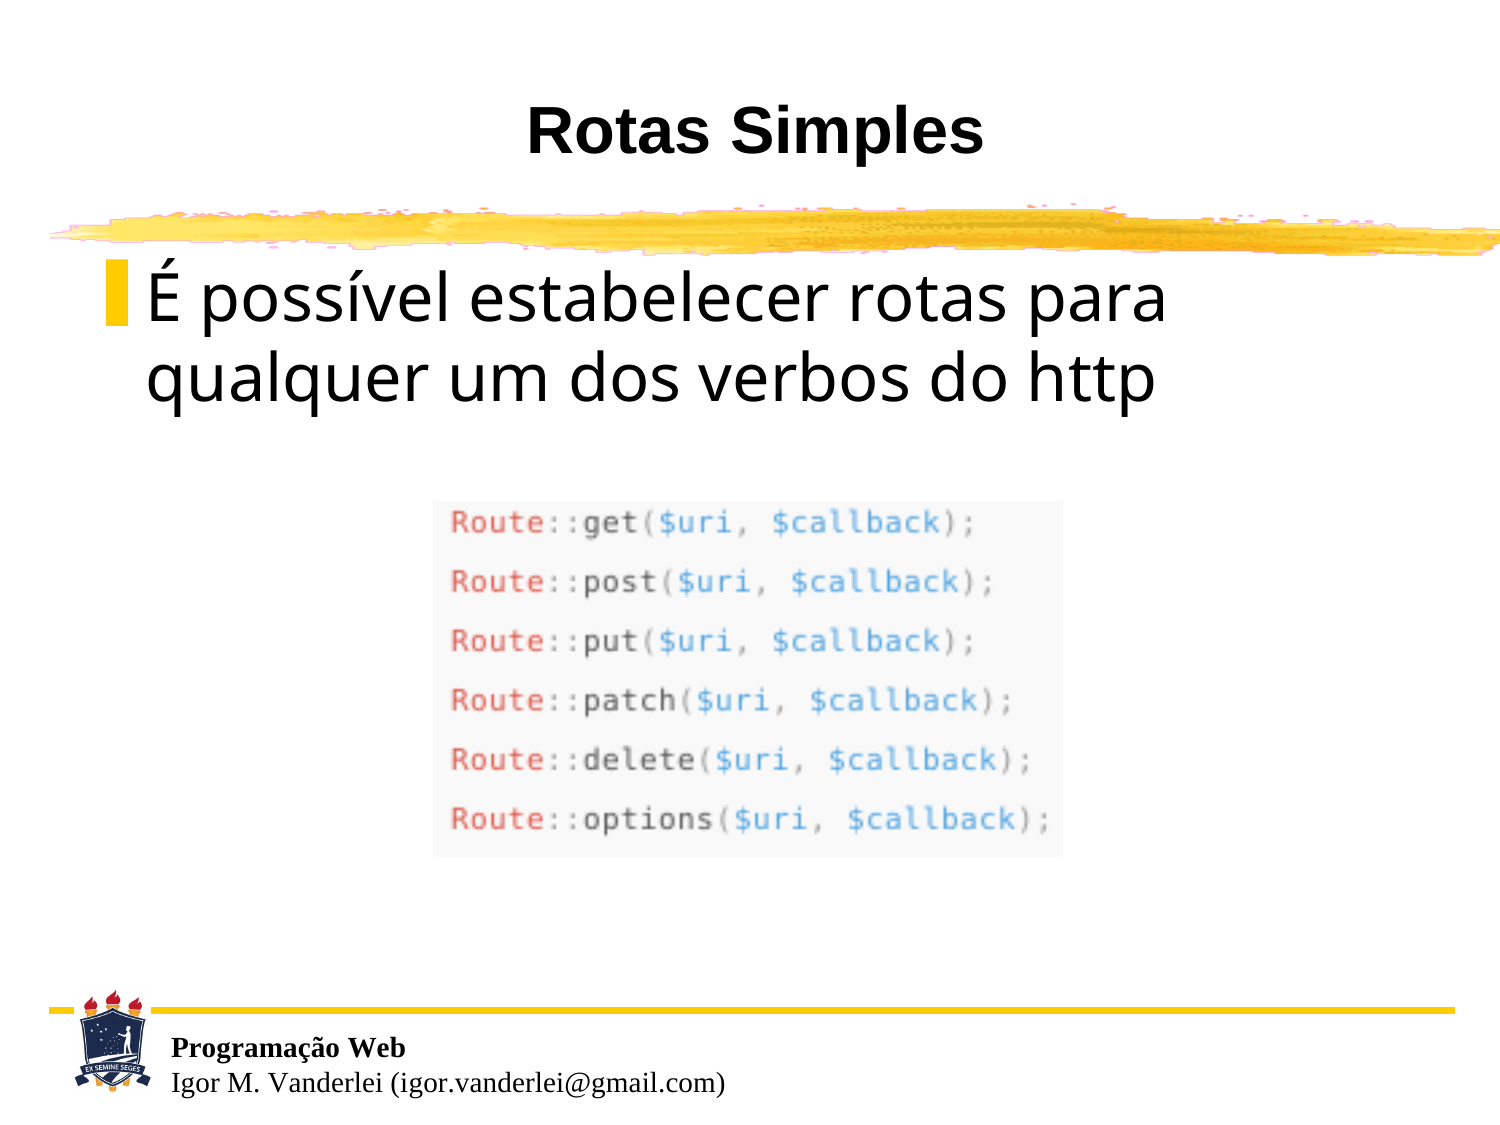

# Rotas Simples
É possível estabelecer rotas para qualquer um dos verbos do http